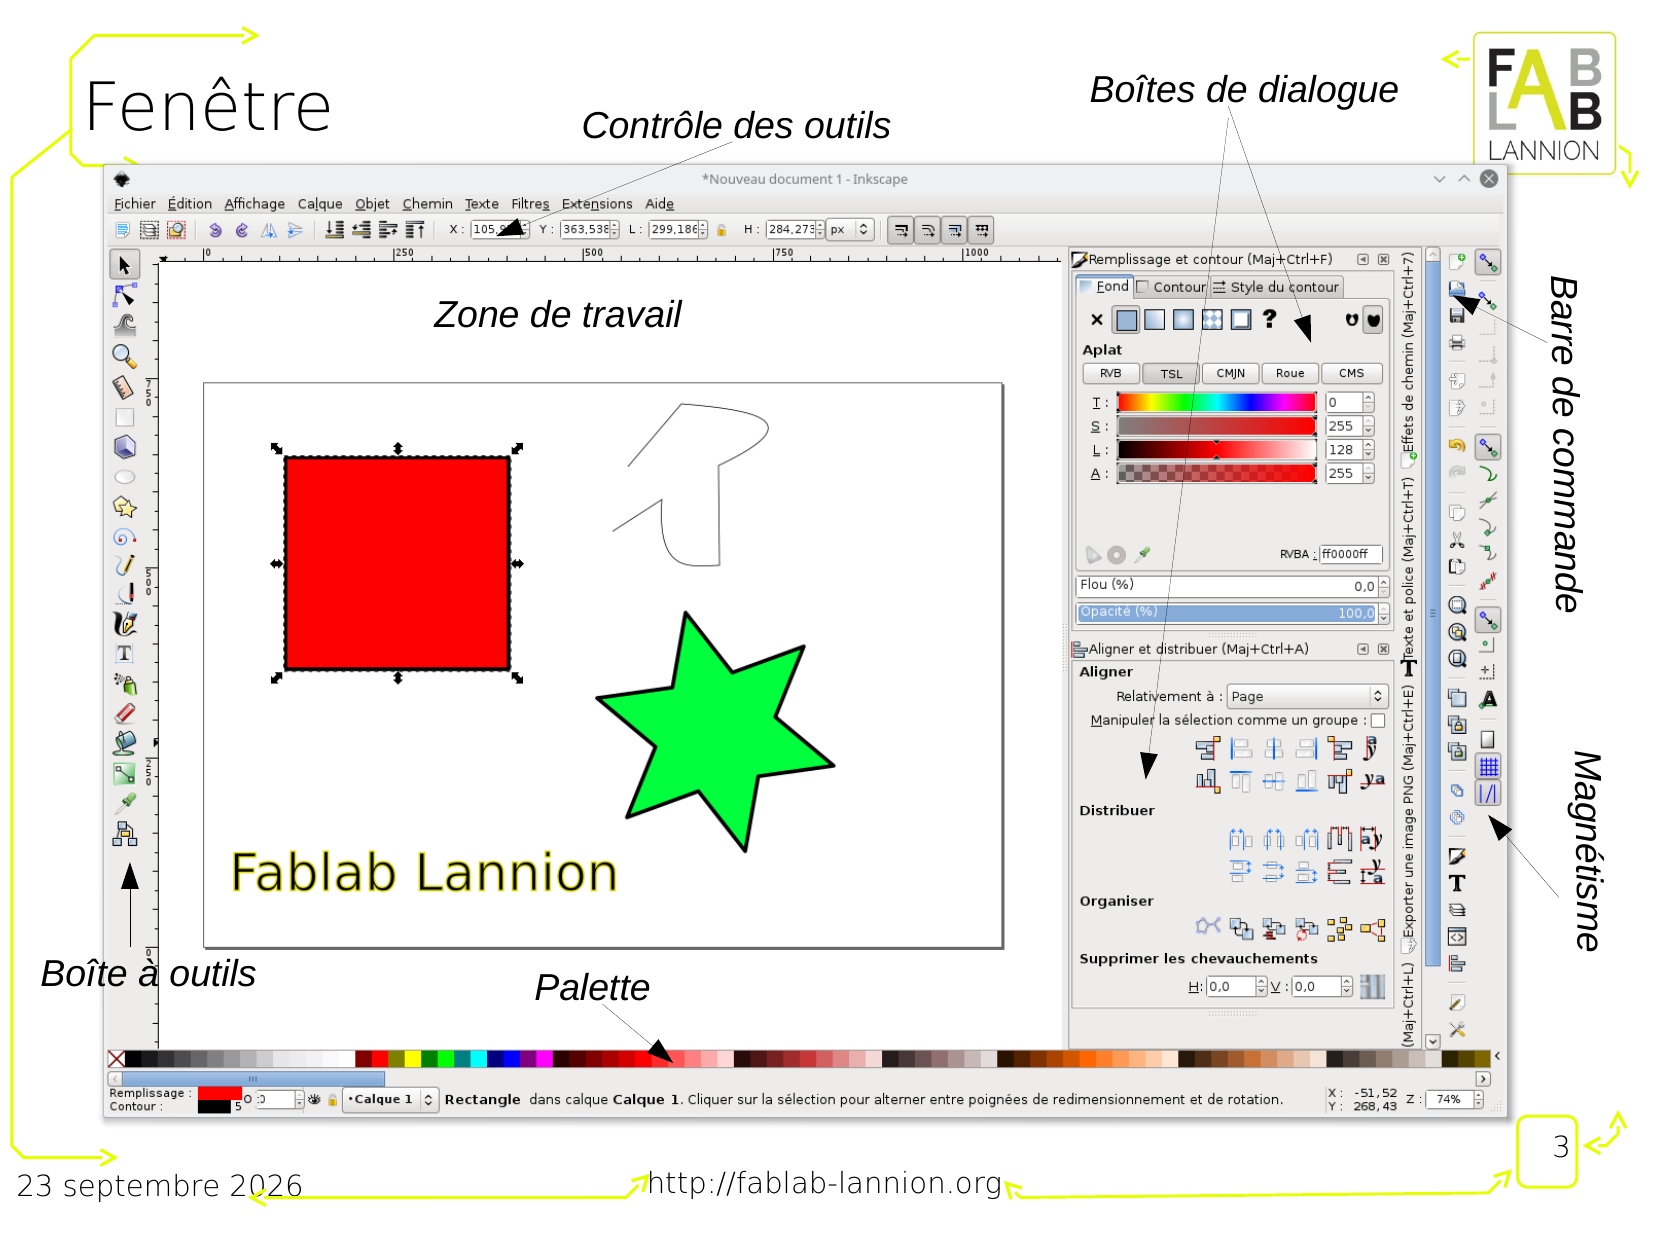

# Fenêtre
Boîtes de dialogue
Contrôle des outils
Zone de travail
Barre de commande
Magnétisme
Boîte à outils
Palette
3